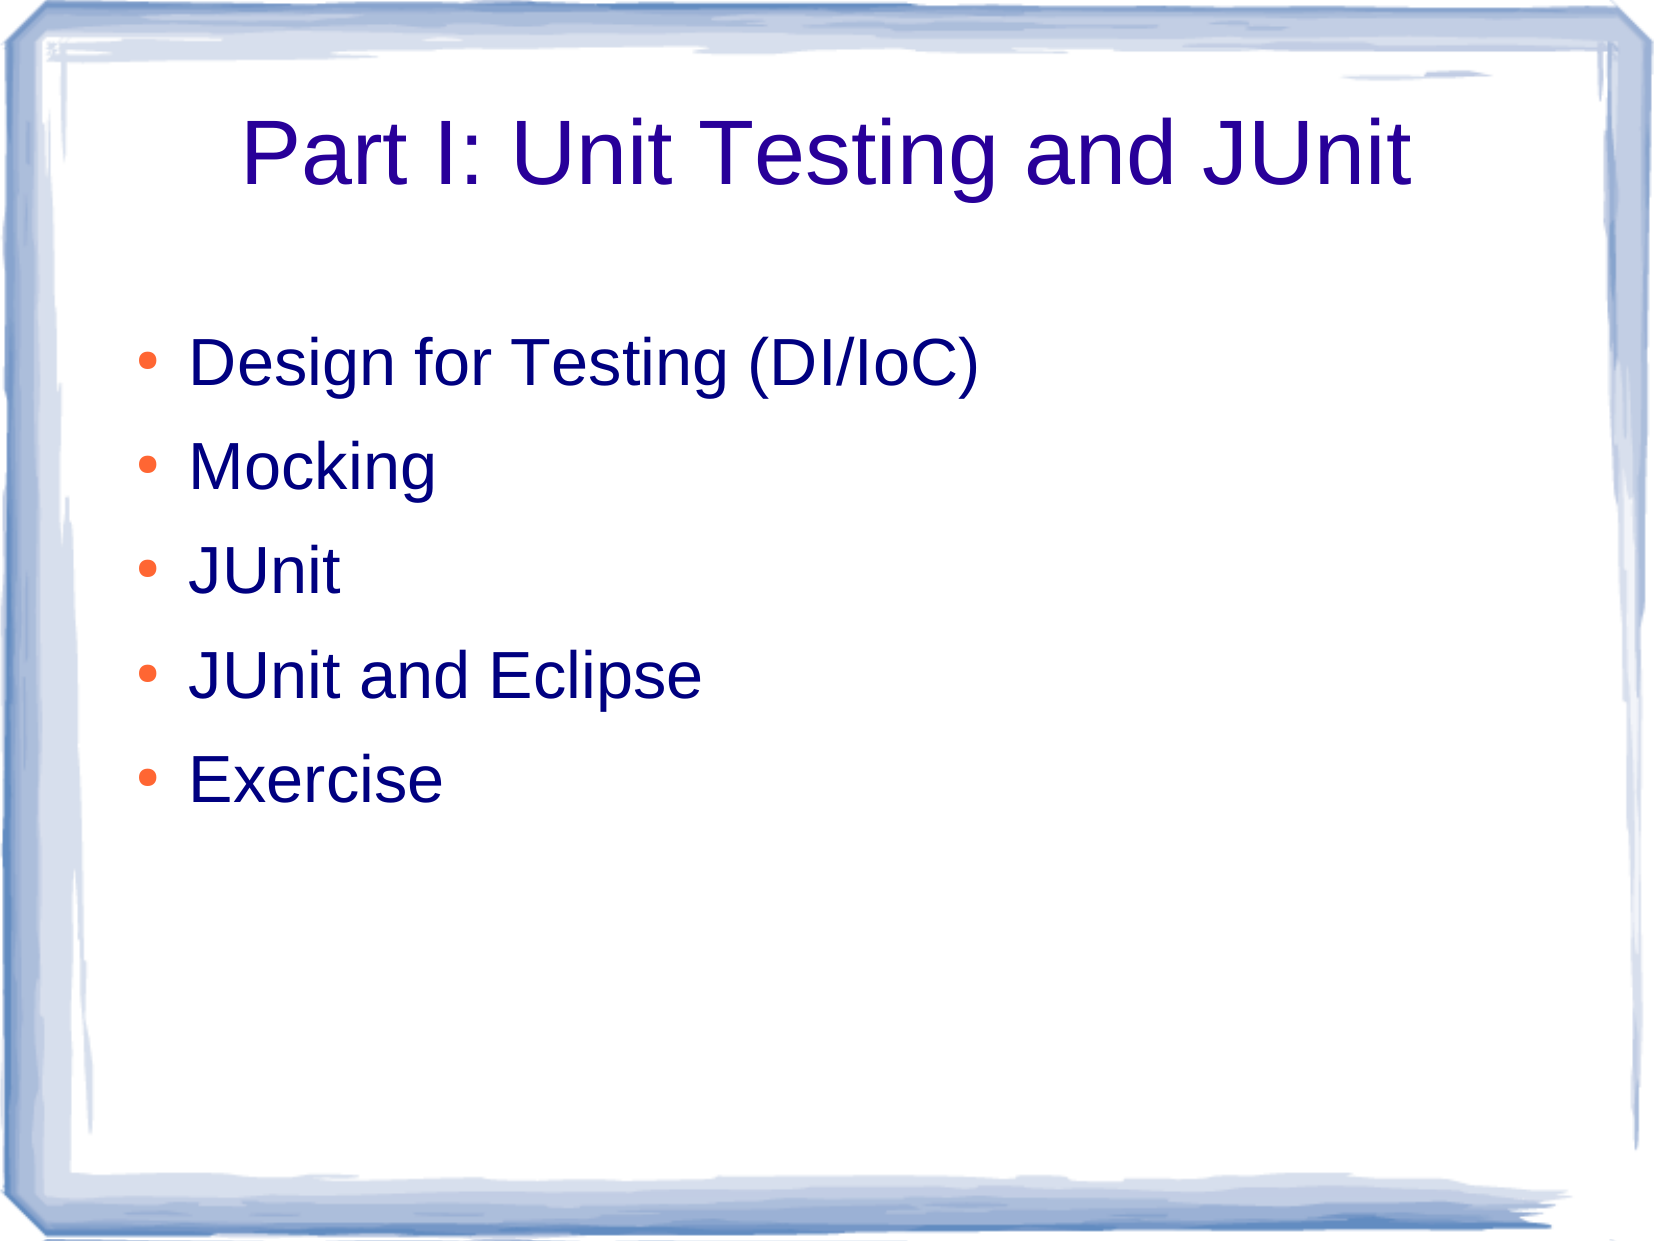

# Part I: Unit Testing and JUnit
Design for Testing (DI/IoC)
Mocking
JUnit
JUnit and Eclipse
Exercise